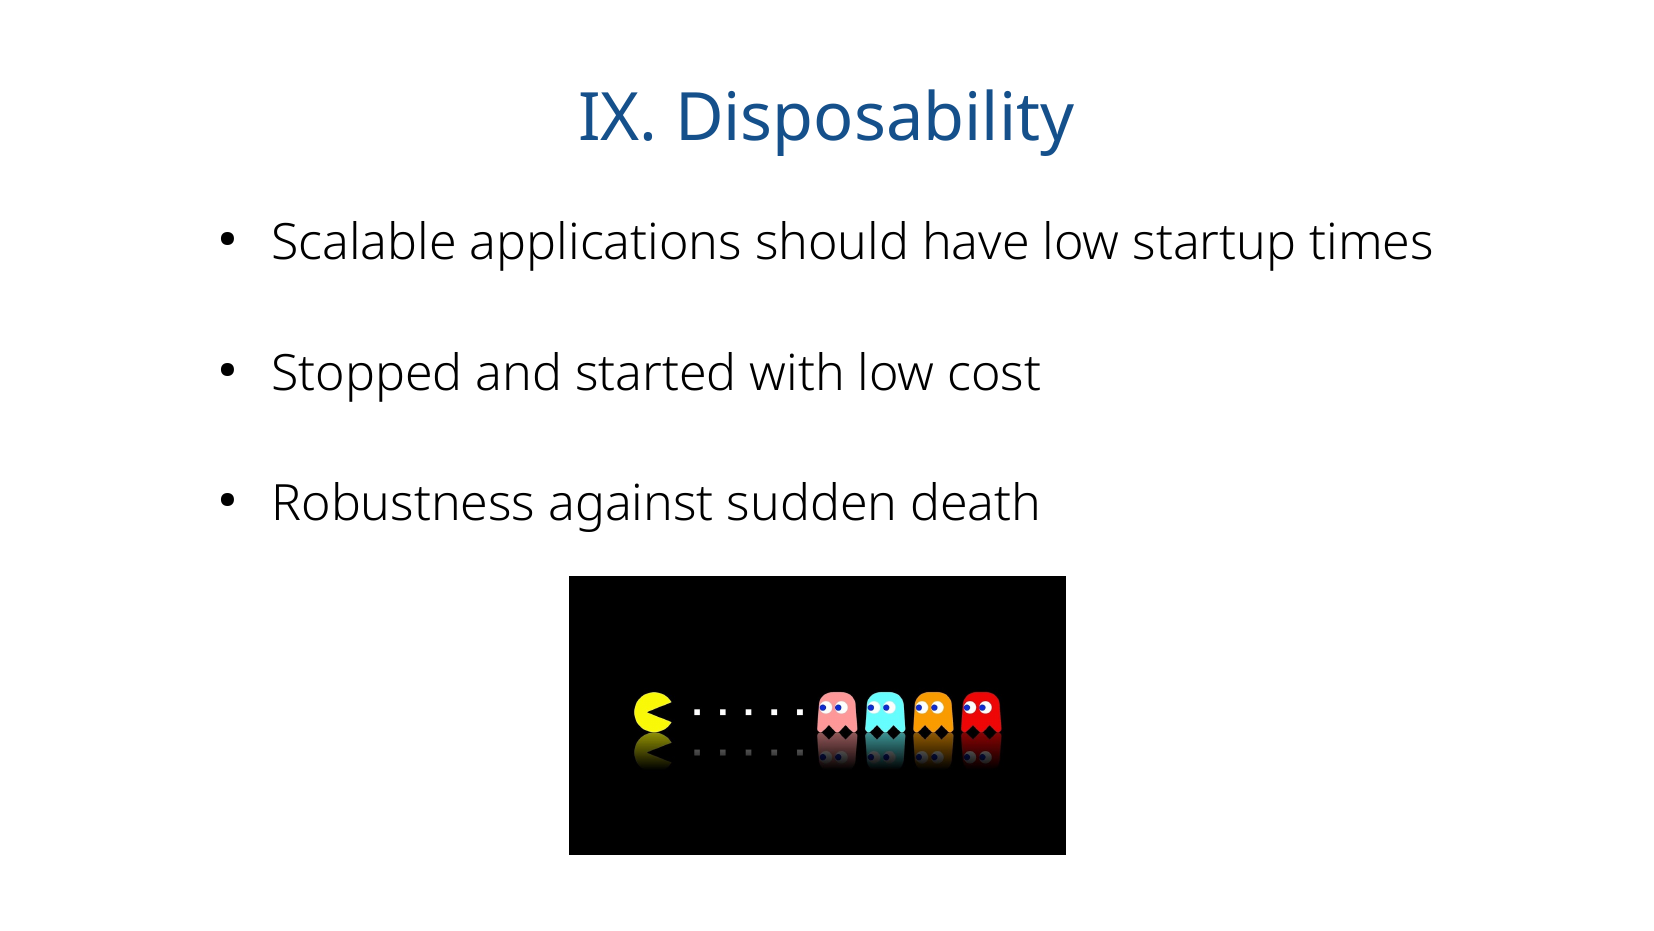

# IX. Disposability
Scalable applications should have low startup times
Stopped and started with low cost
Robustness against sudden death